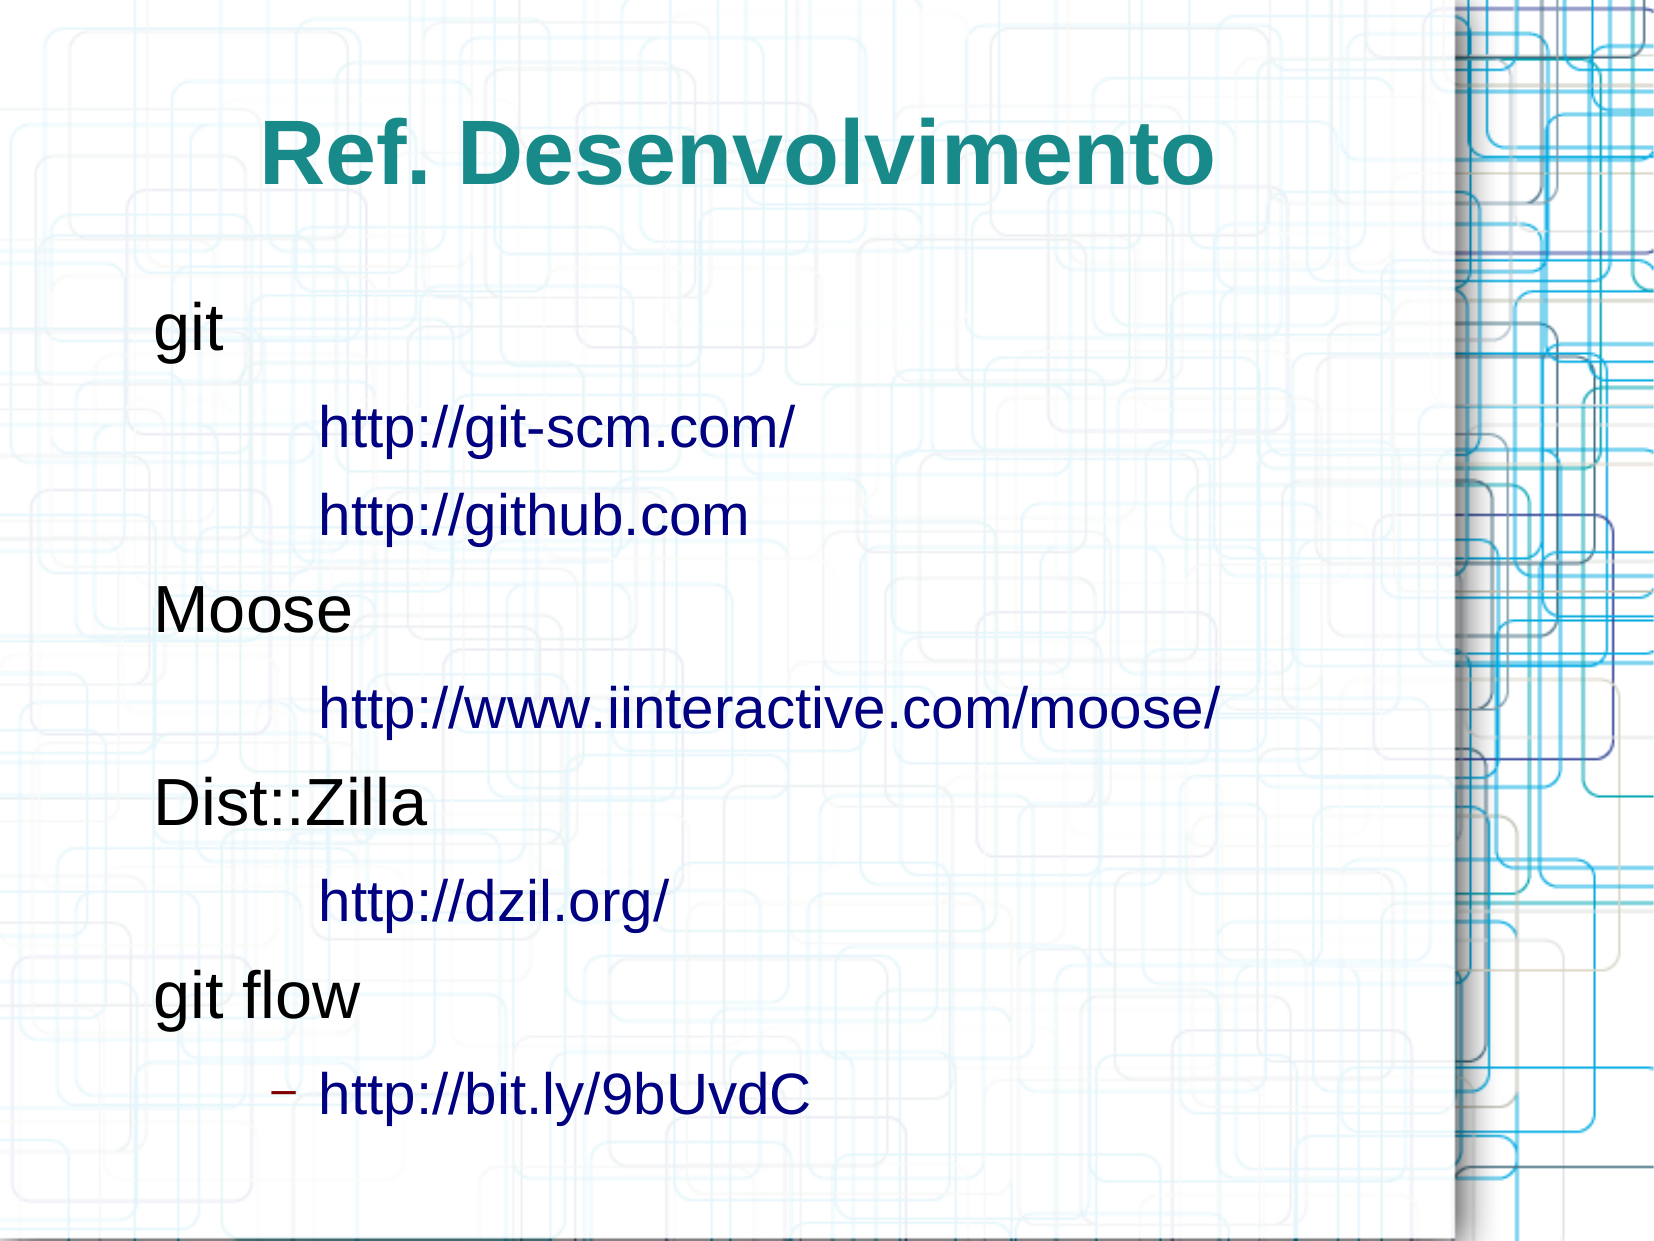

# Ref. Desenvolvimento
git
http://git-scm.com/
http://github.com
Moose
http://www.iinteractive.com/moose/
Dist::Zilla
http://dzil.org/
git flow
http://bit.ly/9bUvdC